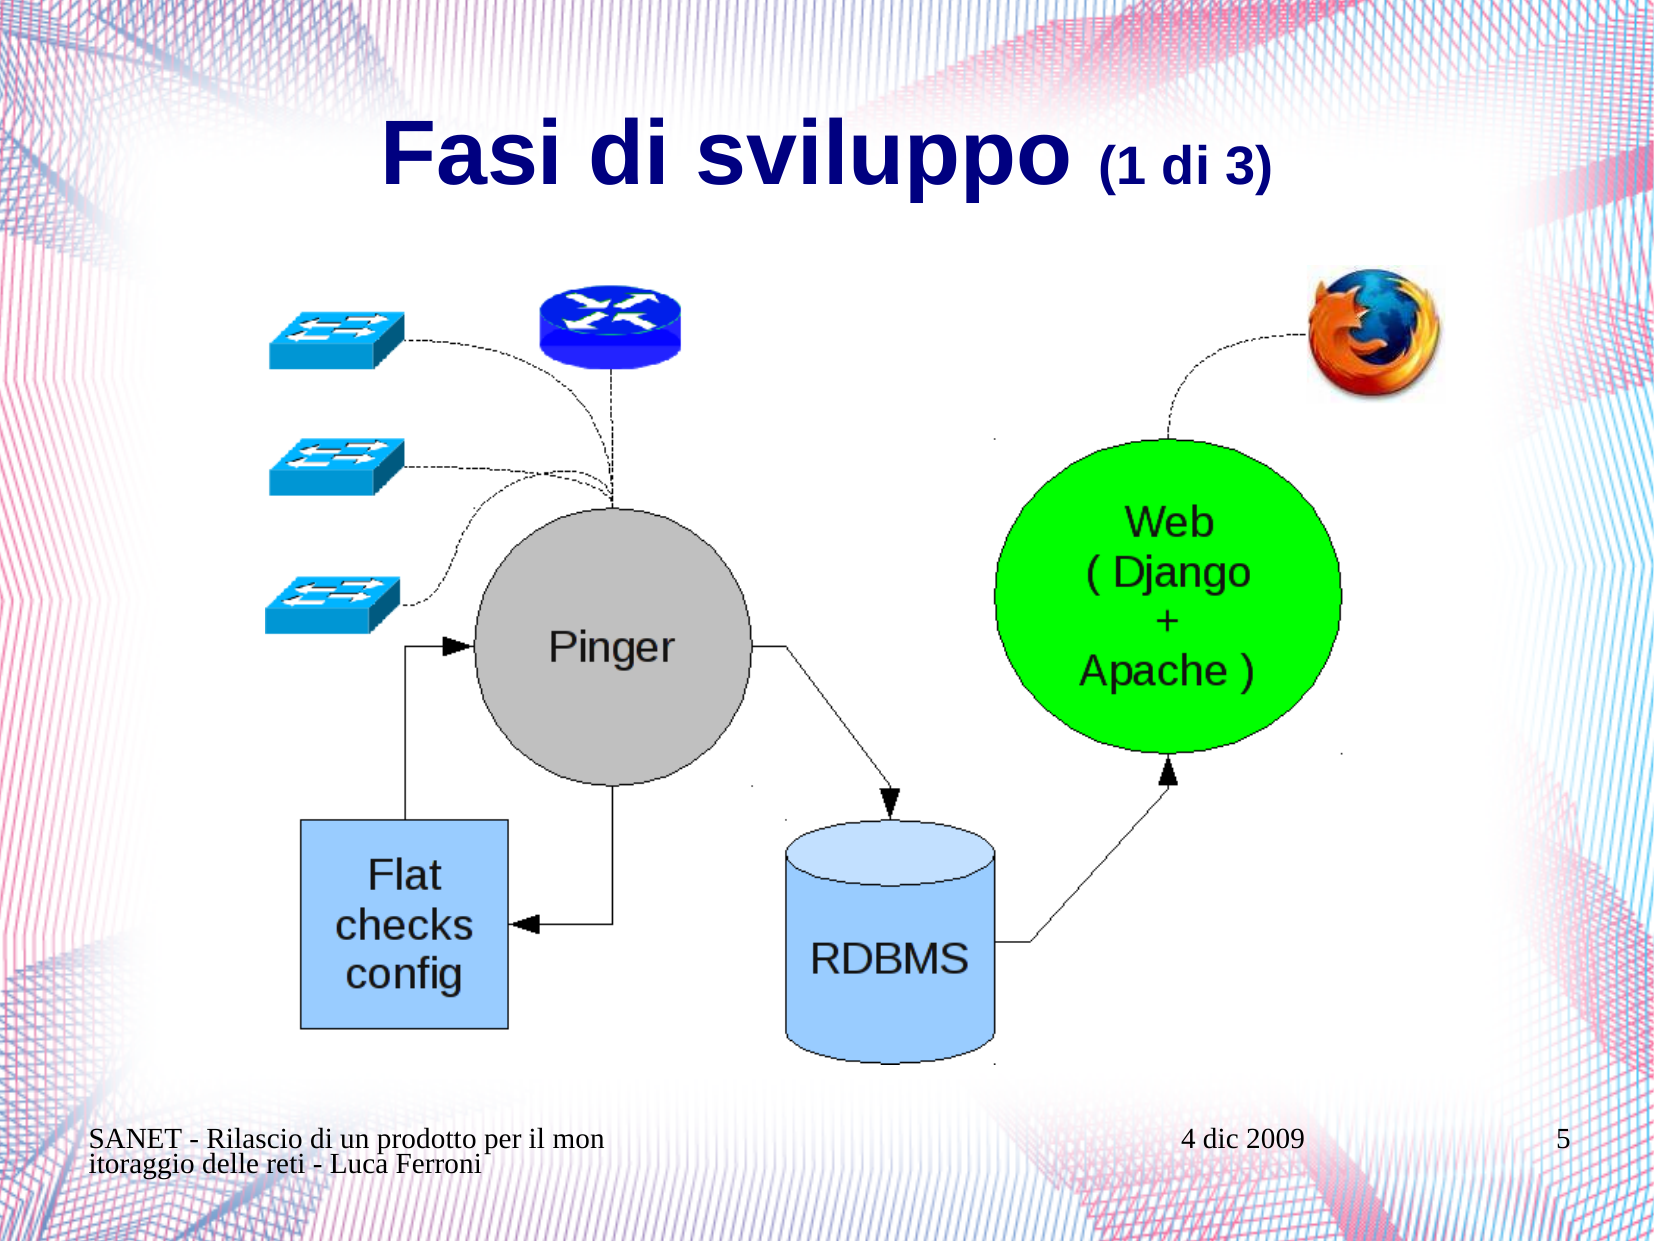

# Fasi di sviluppo (1 di 3)
SANET - Rilascio di un prodotto per il monitoraggio delle reti - Luca Ferroni
5
4 dic 2009